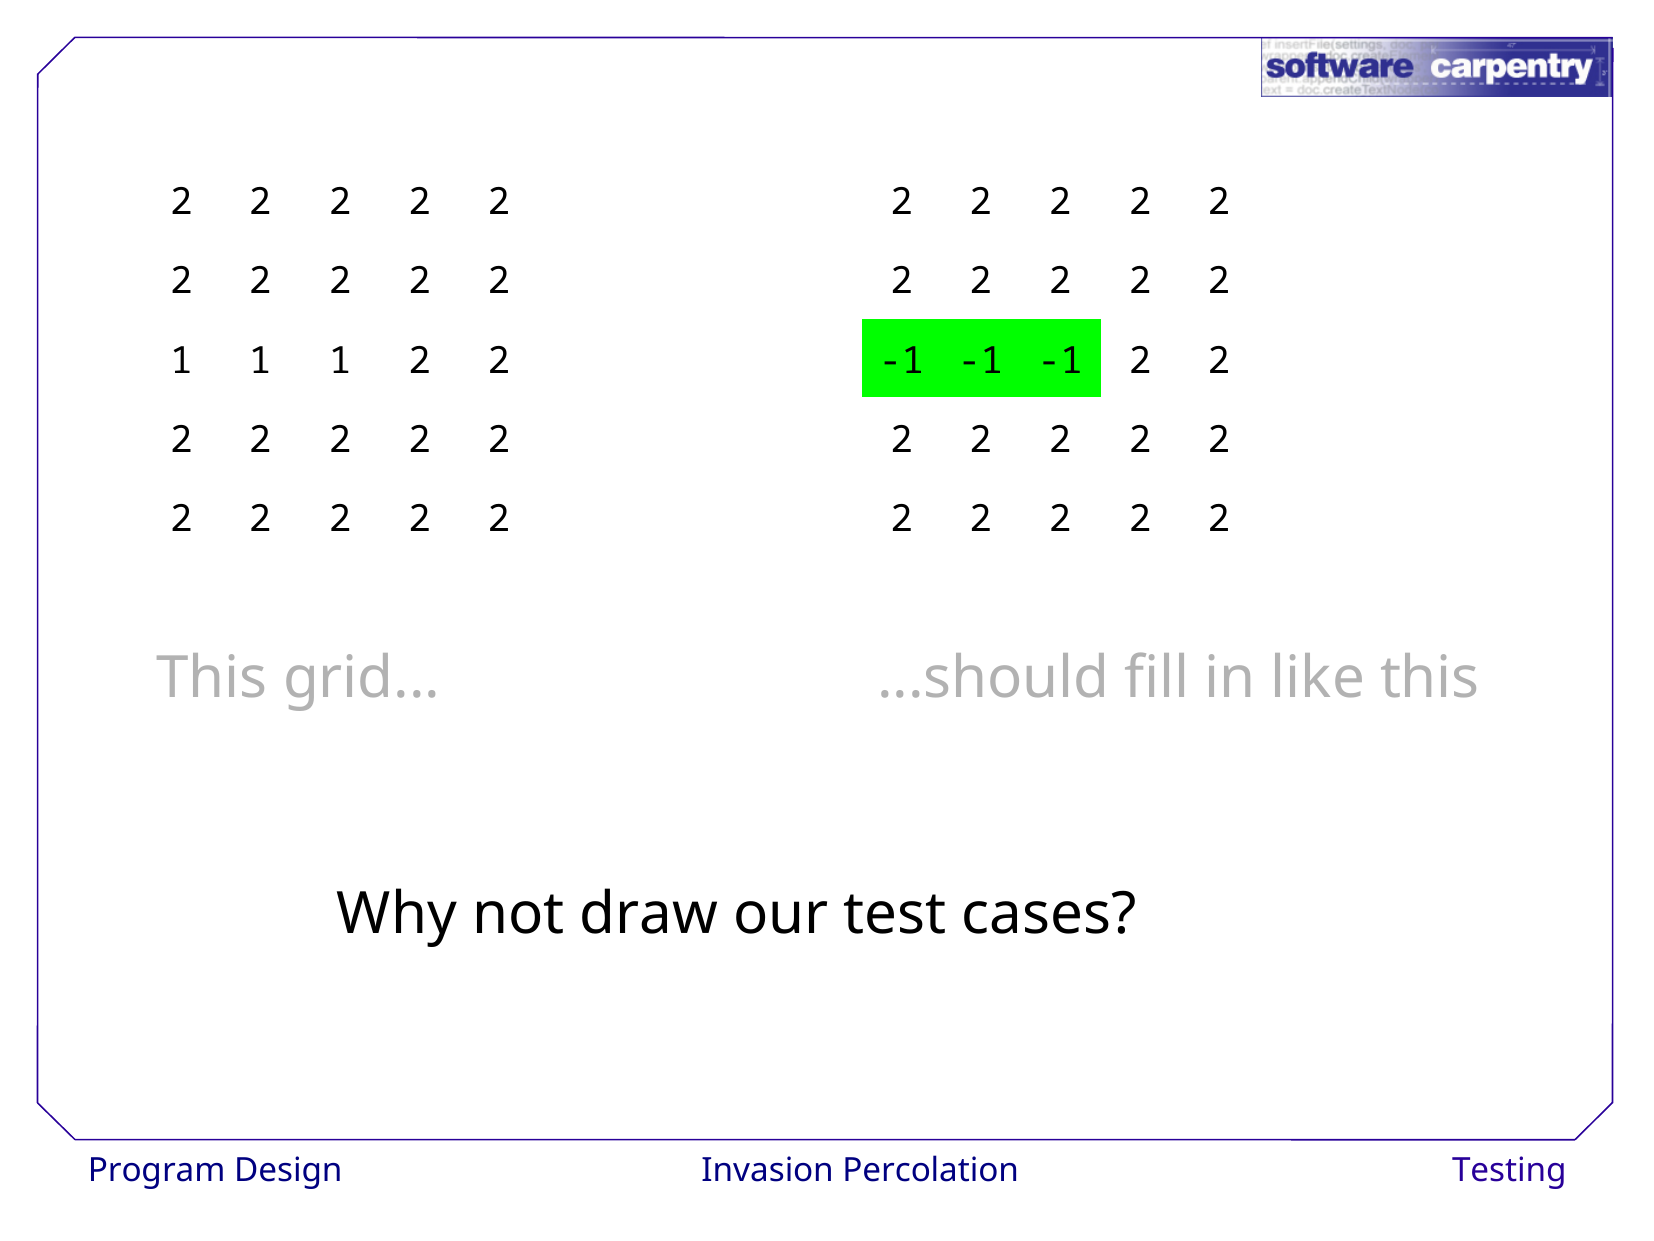

| 2 | 2 | 2 | 2 | 2 |
| --- | --- | --- | --- | --- |
| 2 | 2 | 2 | 2 | 2 |
| 1 | 1 | 1 | 2 | 2 |
| 2 | 2 | 2 | 2 | 2 |
| 2 | 2 | 2 | 2 | 2 |
| 2 | 2 | 2 | 2 | 2 |
| --- | --- | --- | --- | --- |
| 2 | 2 | 2 | 2 | 2 |
| -1 | -1 | -1 | 2 | 2 |
| 2 | 2 | 2 | 2 | 2 |
| 2 | 2 | 2 | 2 | 2 |
This grid...
...should fill in like this
Why not draw our test cases?